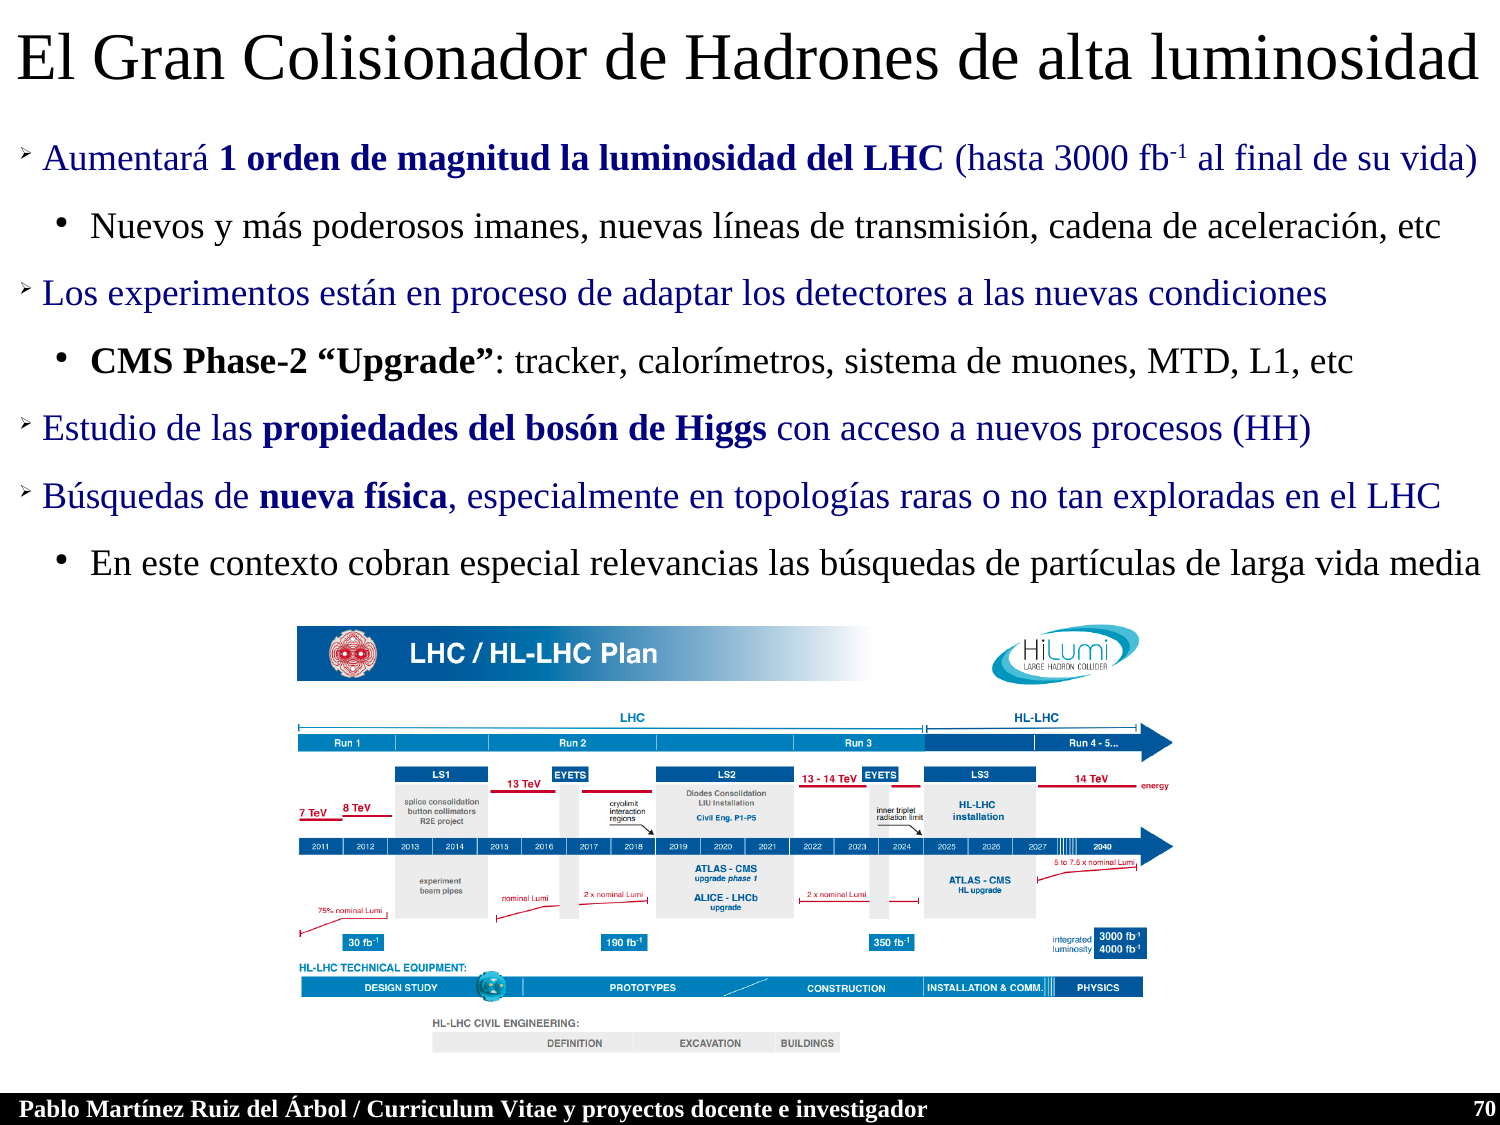

El Gran Colisionador de Hadrones de alta luminosidad
 Aumentará 1 orden de magnitud la luminosidad del LHC (hasta 3000 fb-1 al final de su vida)
Nuevos y más poderosos imanes, nuevas líneas de transmisión, cadena de aceleración, etc
 Los experimentos están en proceso de adaptar los detectores a las nuevas condiciones
CMS Phase-2 “Upgrade”: tracker, calorímetros, sistema de muones, MTD, L1, etc
 Estudio de las propiedades del bosón de Higgs con acceso a nuevos procesos (HH)
 Búsquedas de nueva física, especialmente en topologías raras o no tan exploradas en el LHC
En este contexto cobran especial relevancias las búsquedas de partículas de larga vida media
70